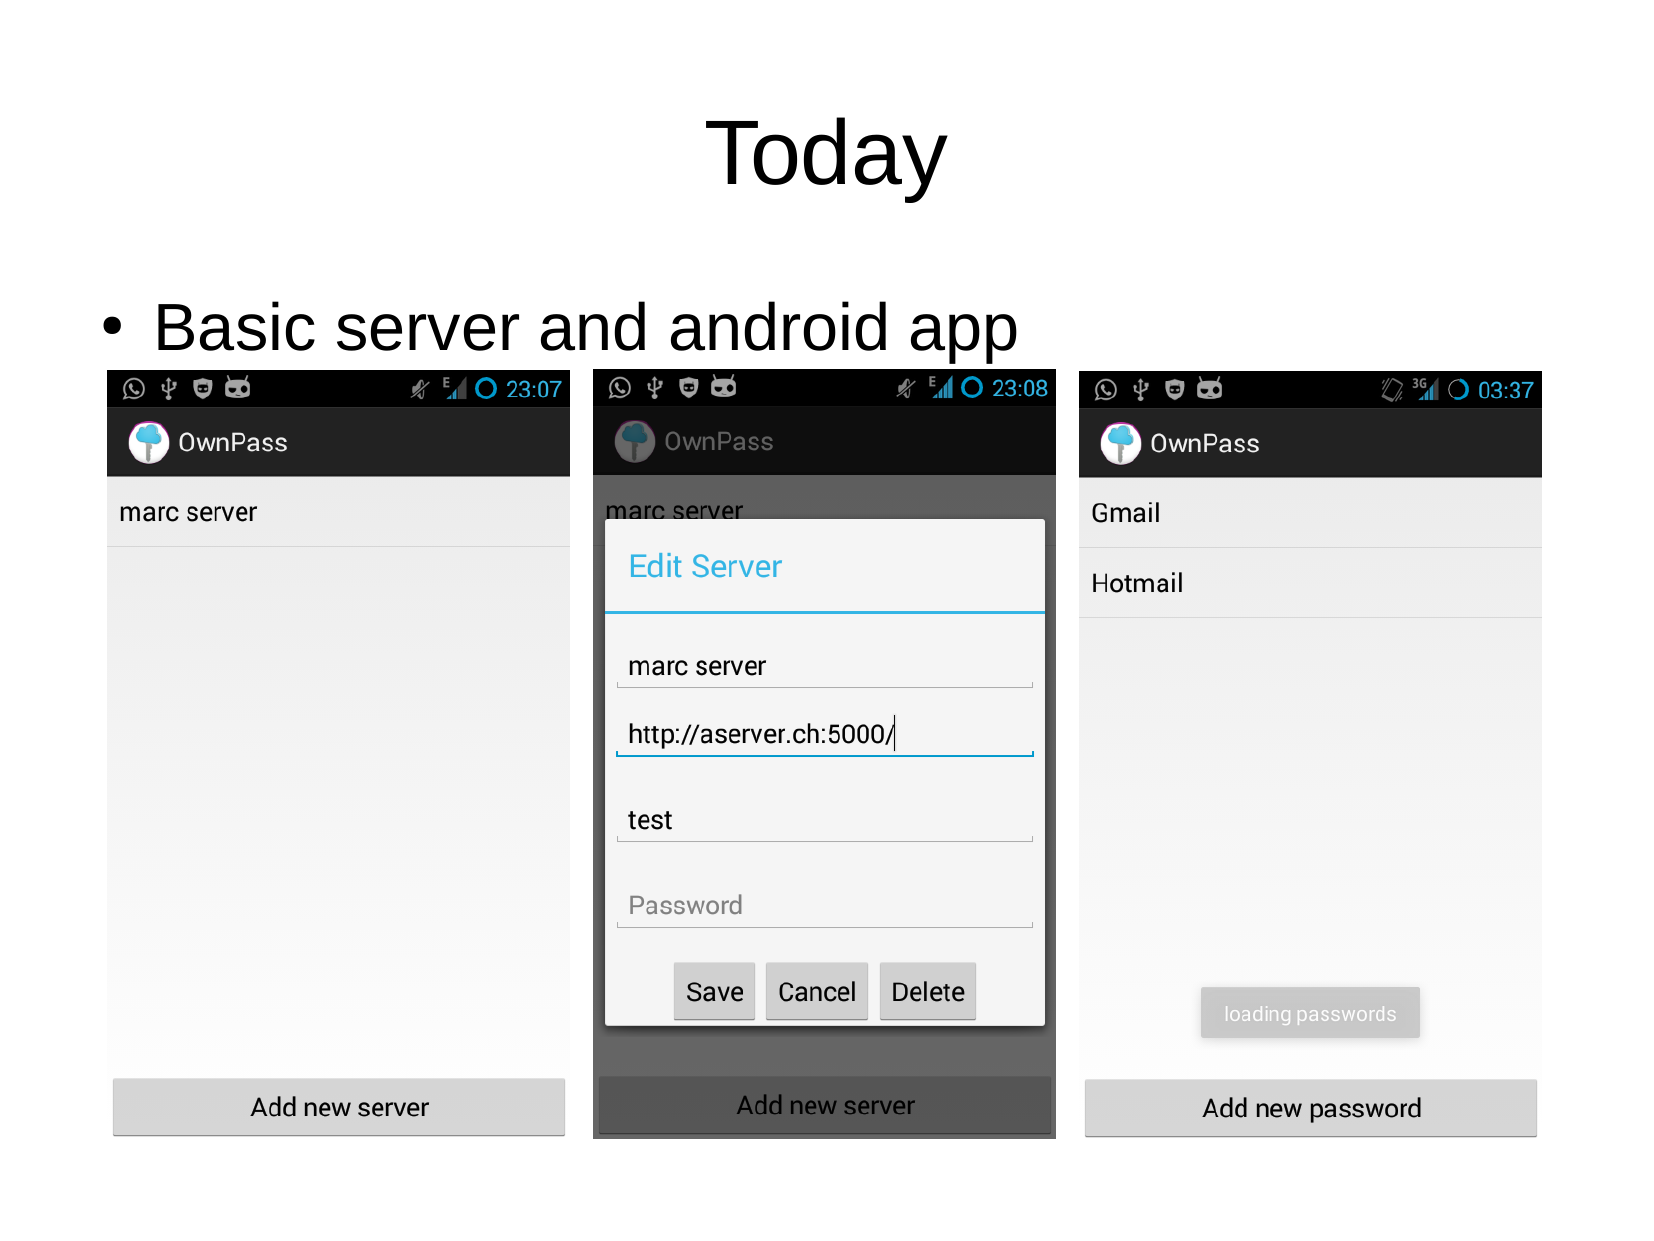

# Today
Basic server and android app